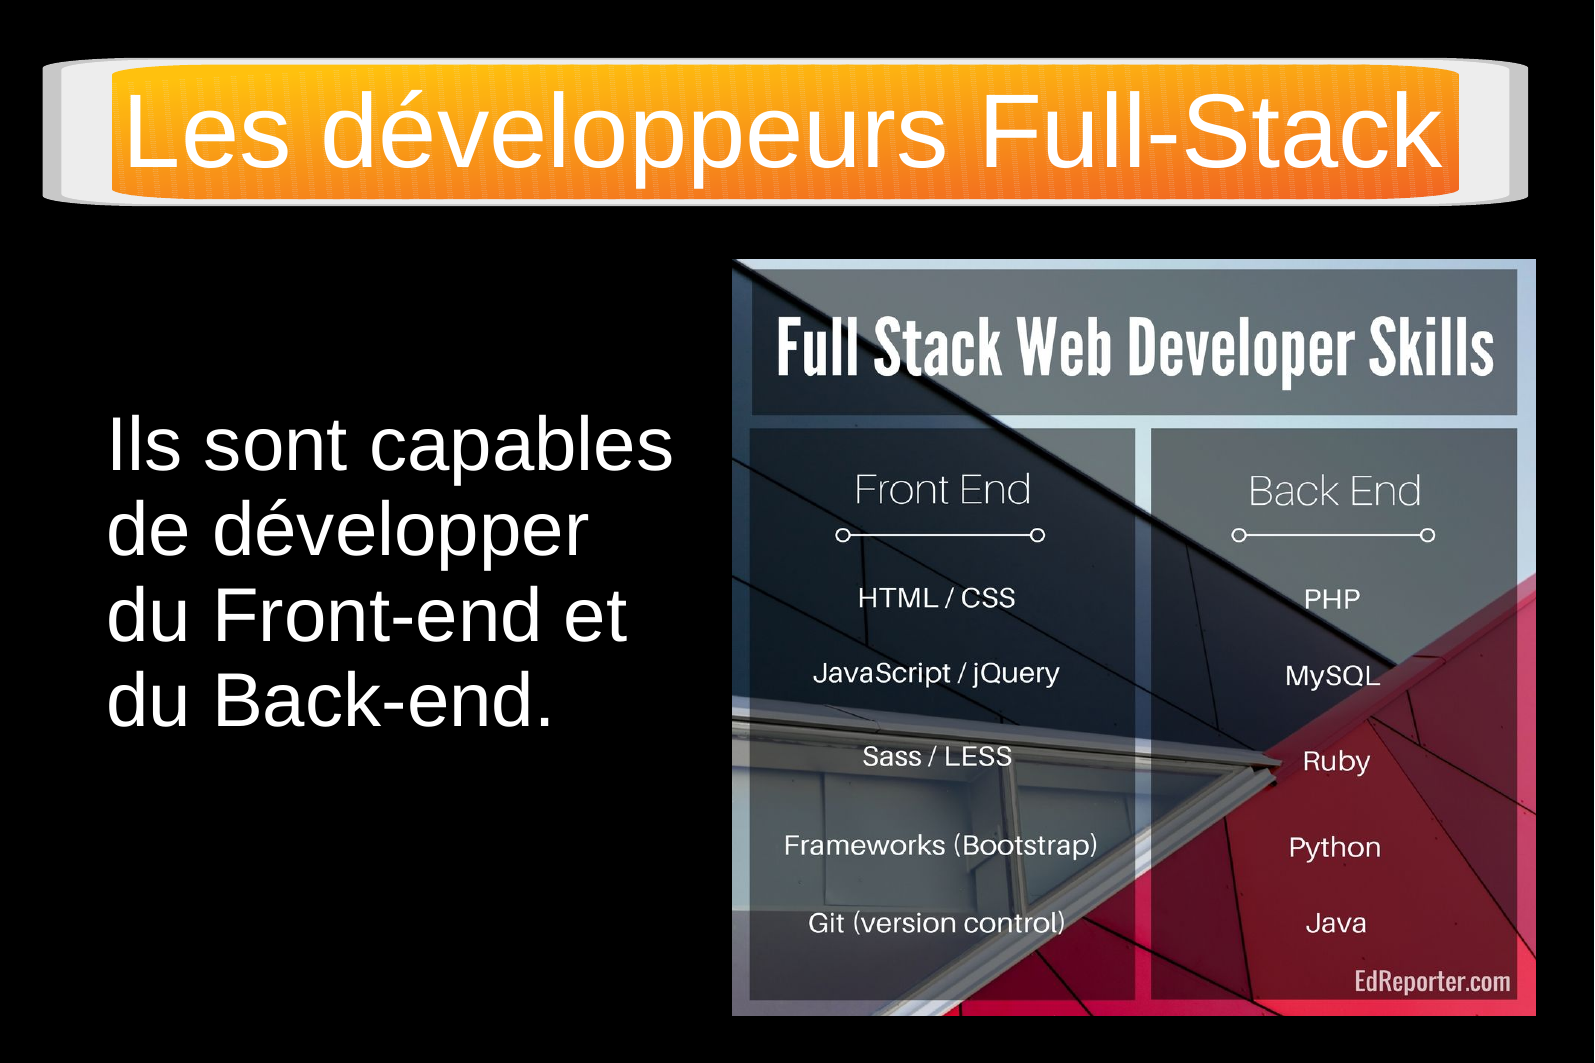

# Les développeurs Full-Stack
Ils sont capables de développer du Front-end et du Back-end.